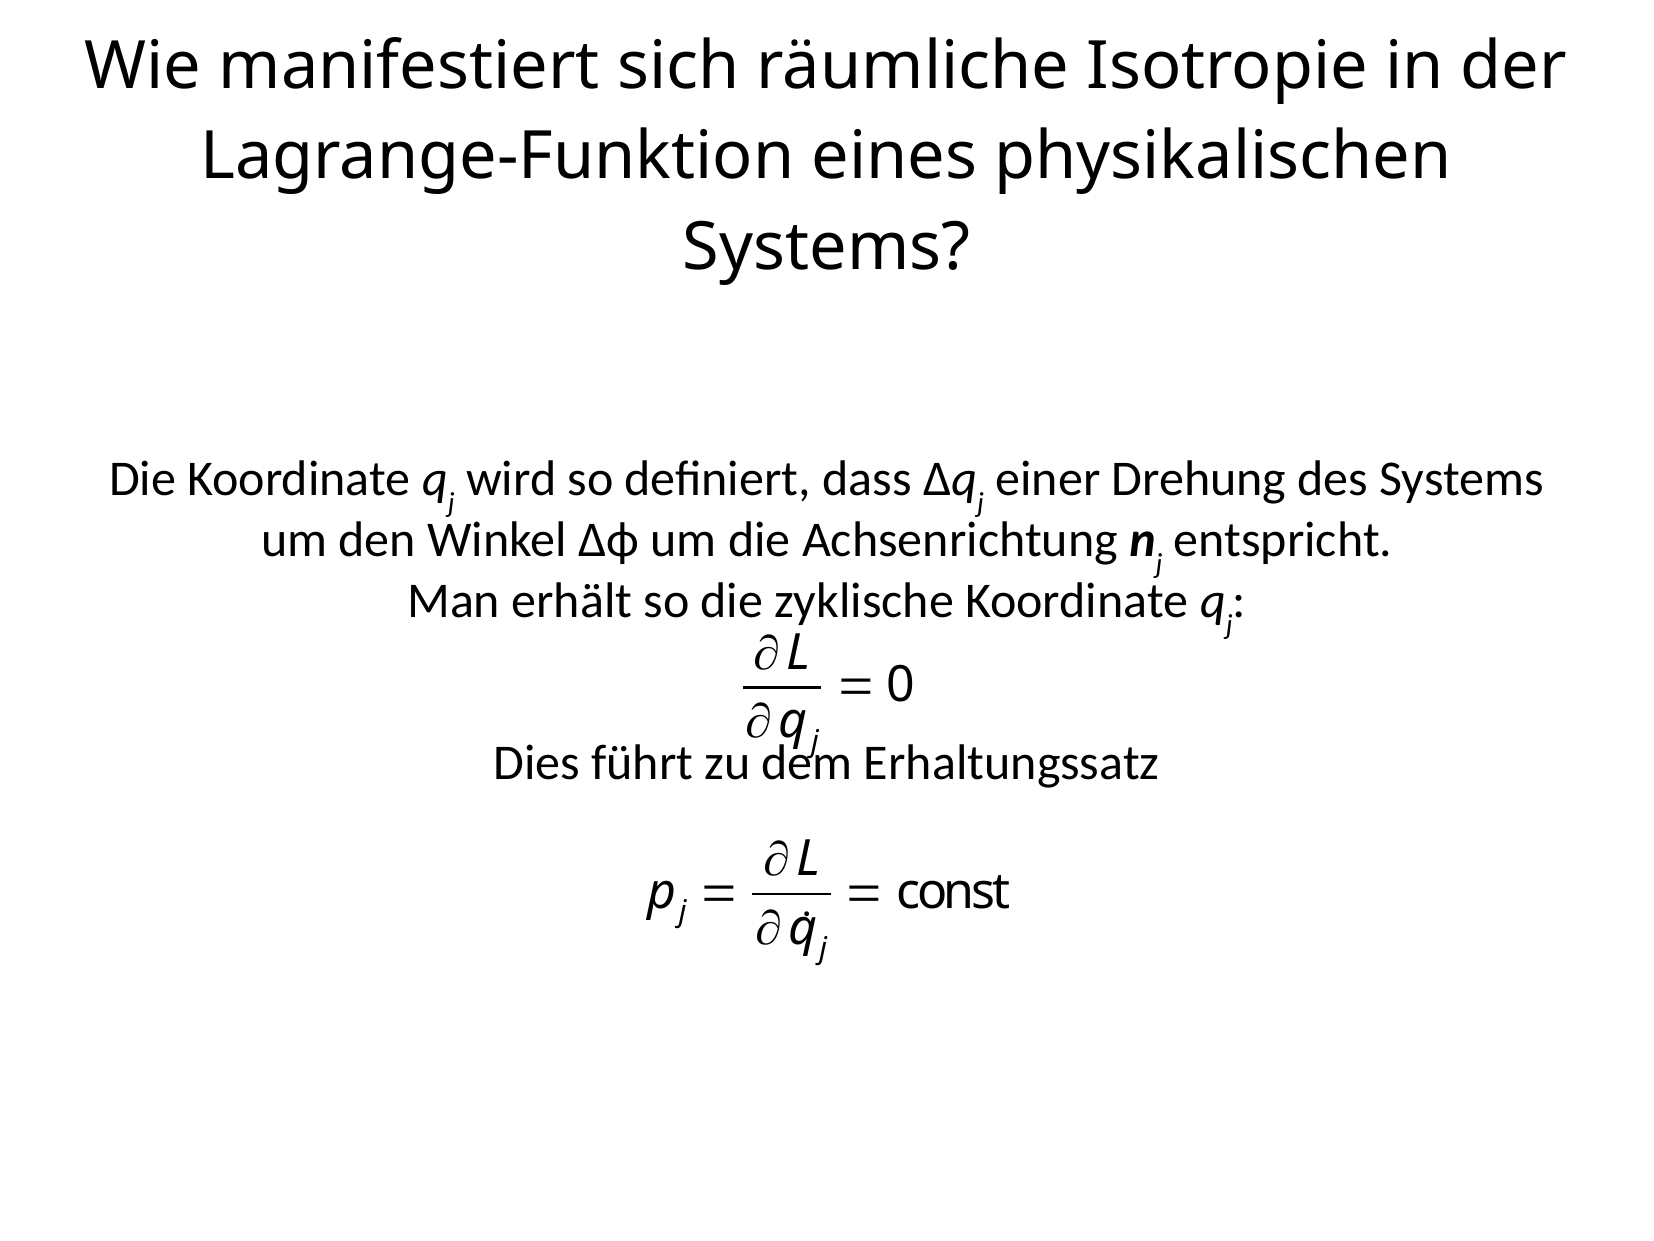

# Wie manifestiert sich räumliche Isotropie in der Lagrange-Funktion eines physikalischen Systems?
Die Koordinate qj wird so definiert, dass Δqj einer Drehung des Systems um den Winkel Δϕ um die Achsenrichtung nj entspricht.
Man erhält so die zyklische Koordinate qj:
Dies führt zu dem Erhaltungssatz